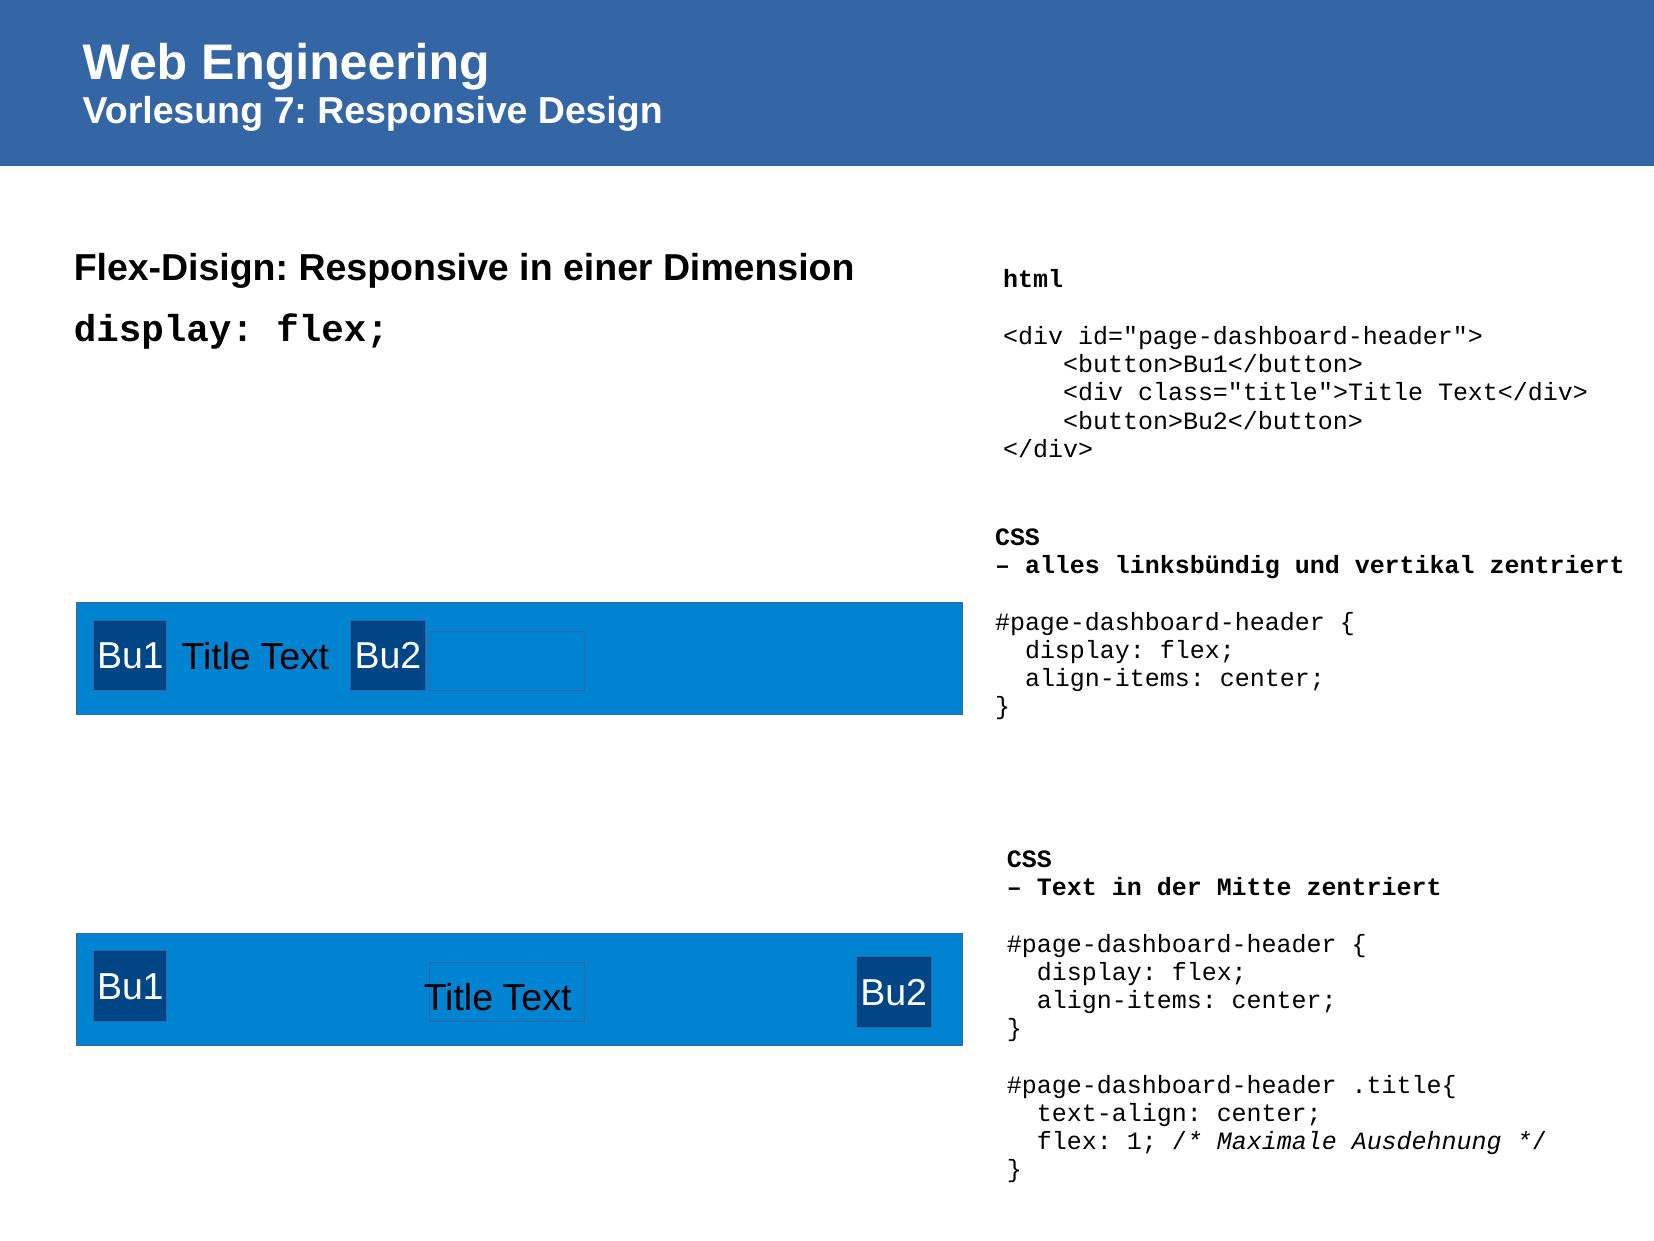

# Web Engineering Vorlesung 7: Responsive Design
Flex-Disign: Responsive in einer Dimension
display: flex;
html
<div id="page-dashboard-header">
 <button>Bu1</button>
 <div class="title">Title Text</div>
 <button>Bu2</button>
</div>
CSS
– alles linksbündig und vertikal zentriert
#page-dashboard-header {
 display: flex;
 align-items: center;
}
Bu1
Bu2
Title Text
CSS
– Text in der Mitte zentriert
#page-dashboard-header {
 display: flex;
 align-items: center;
}
#page-dashboard-header .title{
 text-align: center;
 flex: 1; /* Maximale Ausdehnung */
}
Bu1
Bu2
Title Text